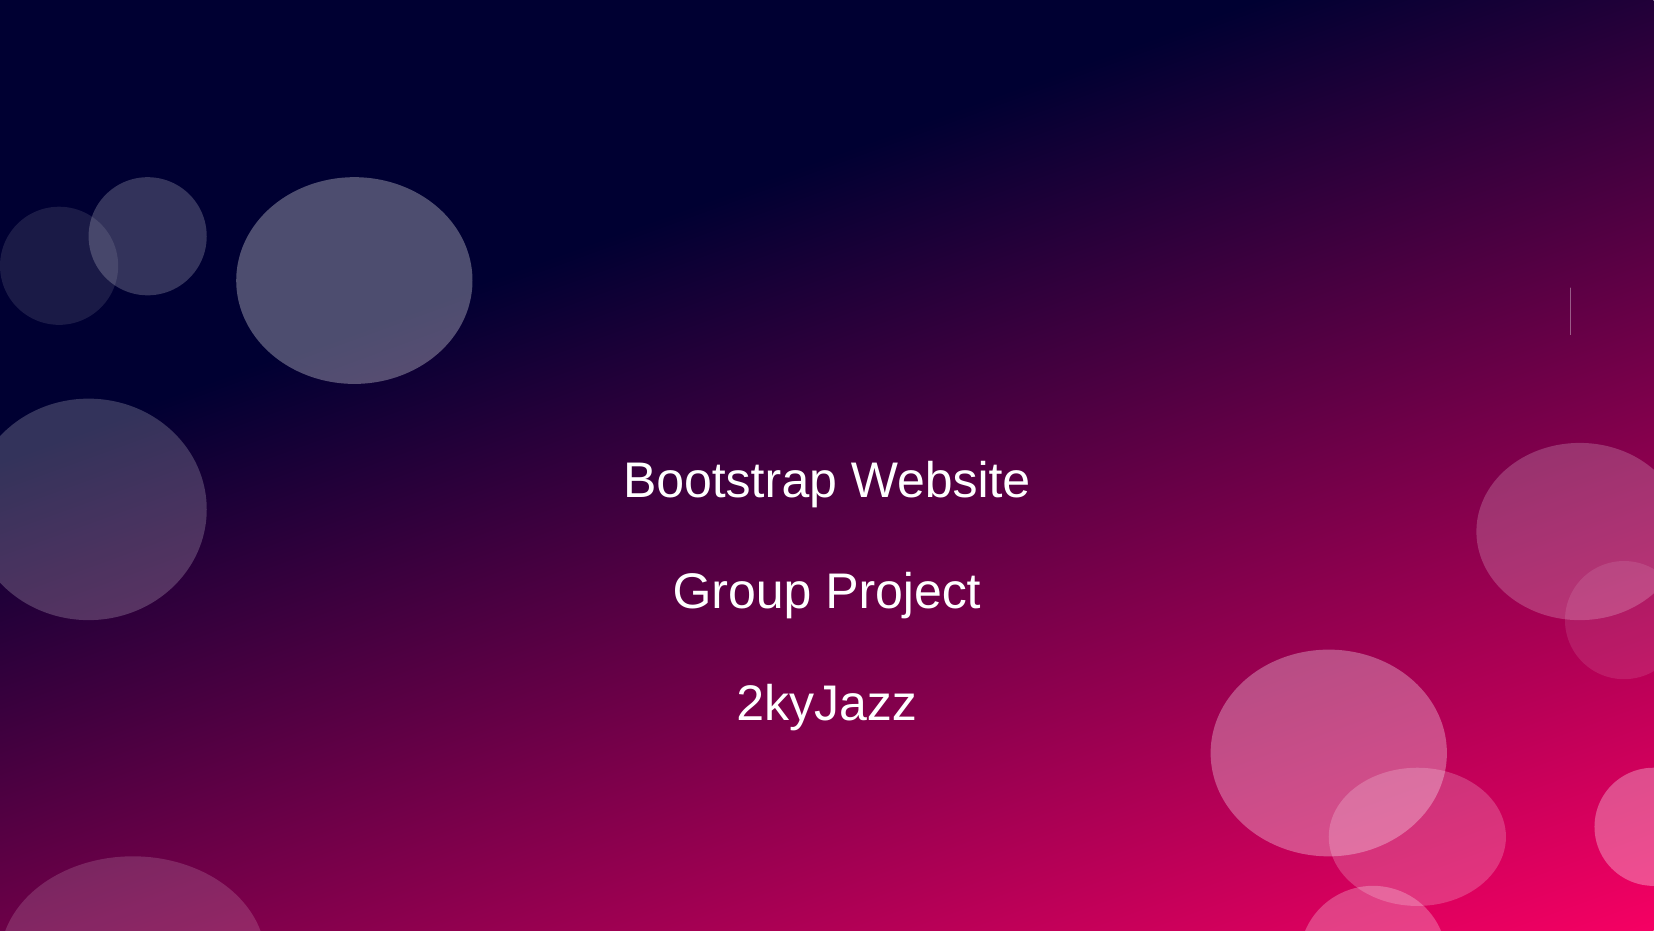

# Presentation
Bootstrap Website
Group Project
2kyJazz